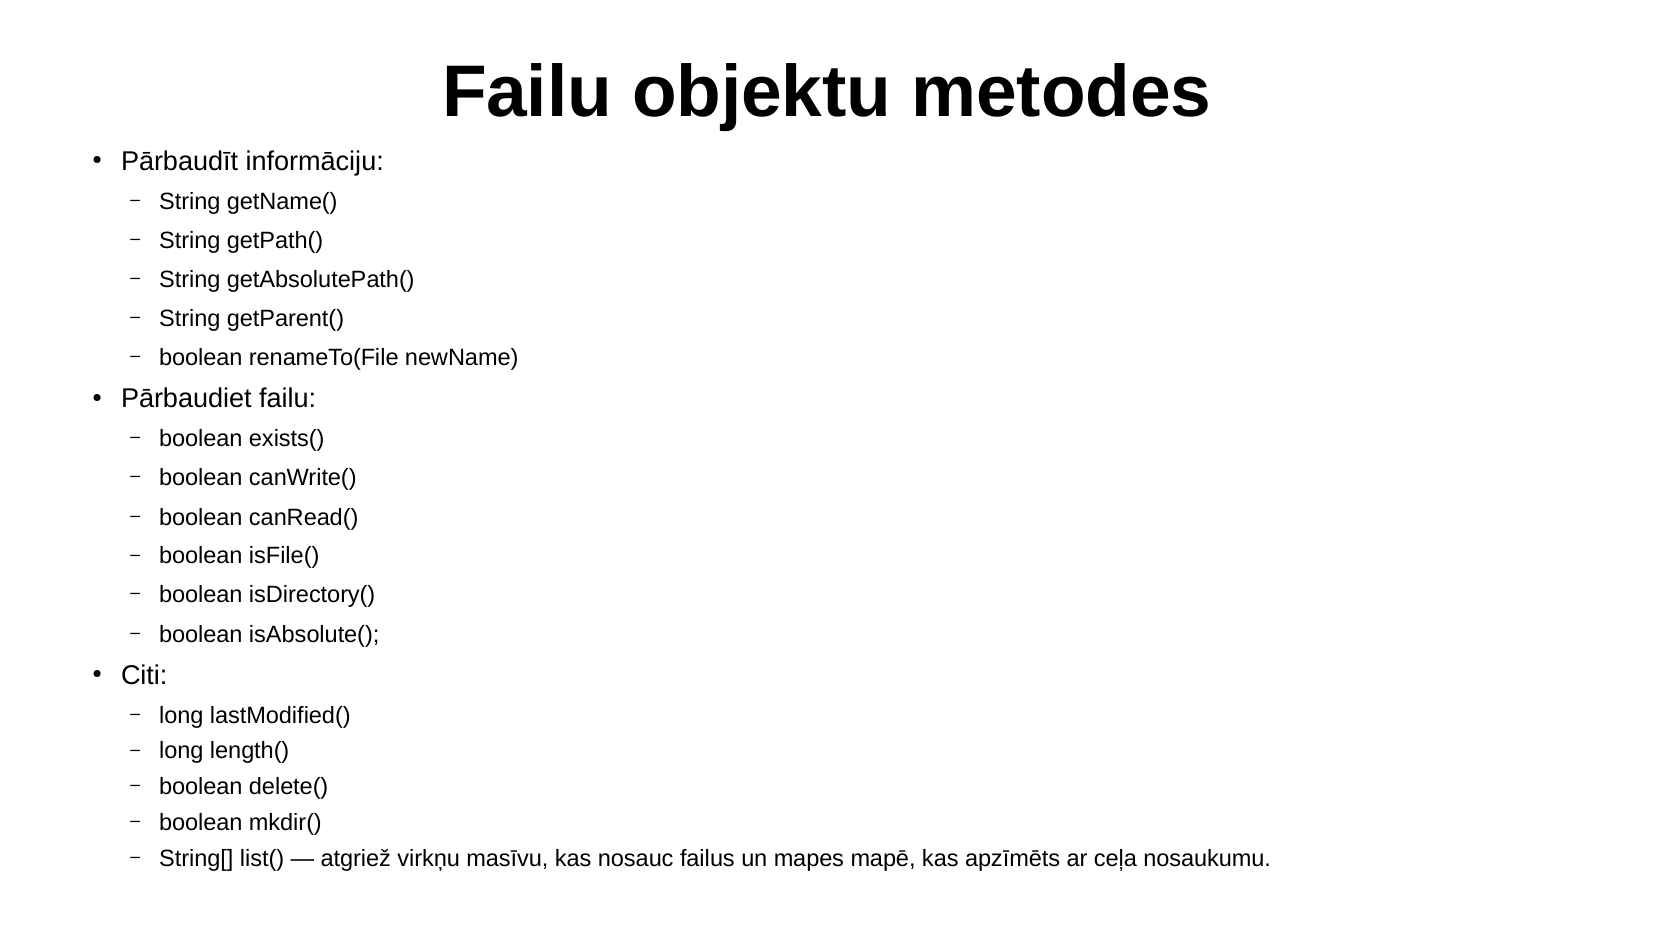

# Failu objektu metodes
Pārbaudīt informāciju:
String getName()
String getPath()
String getAbsolutePath()
String getParent()
boolean renameTo(File newName)
Pārbaudiet failu:
boolean exists()
boolean canWrite()
boolean canRead()
boolean isFile()
boolean isDirectory()
boolean isAbsolute();
Citi:
long lastModified()
long length()
boolean delete()
boolean mkdir()
String[] list() — atgriež virkņu masīvu, kas nosauc failus un mapes mapē, kas apzīmēts ar ceļa nosaukumu.